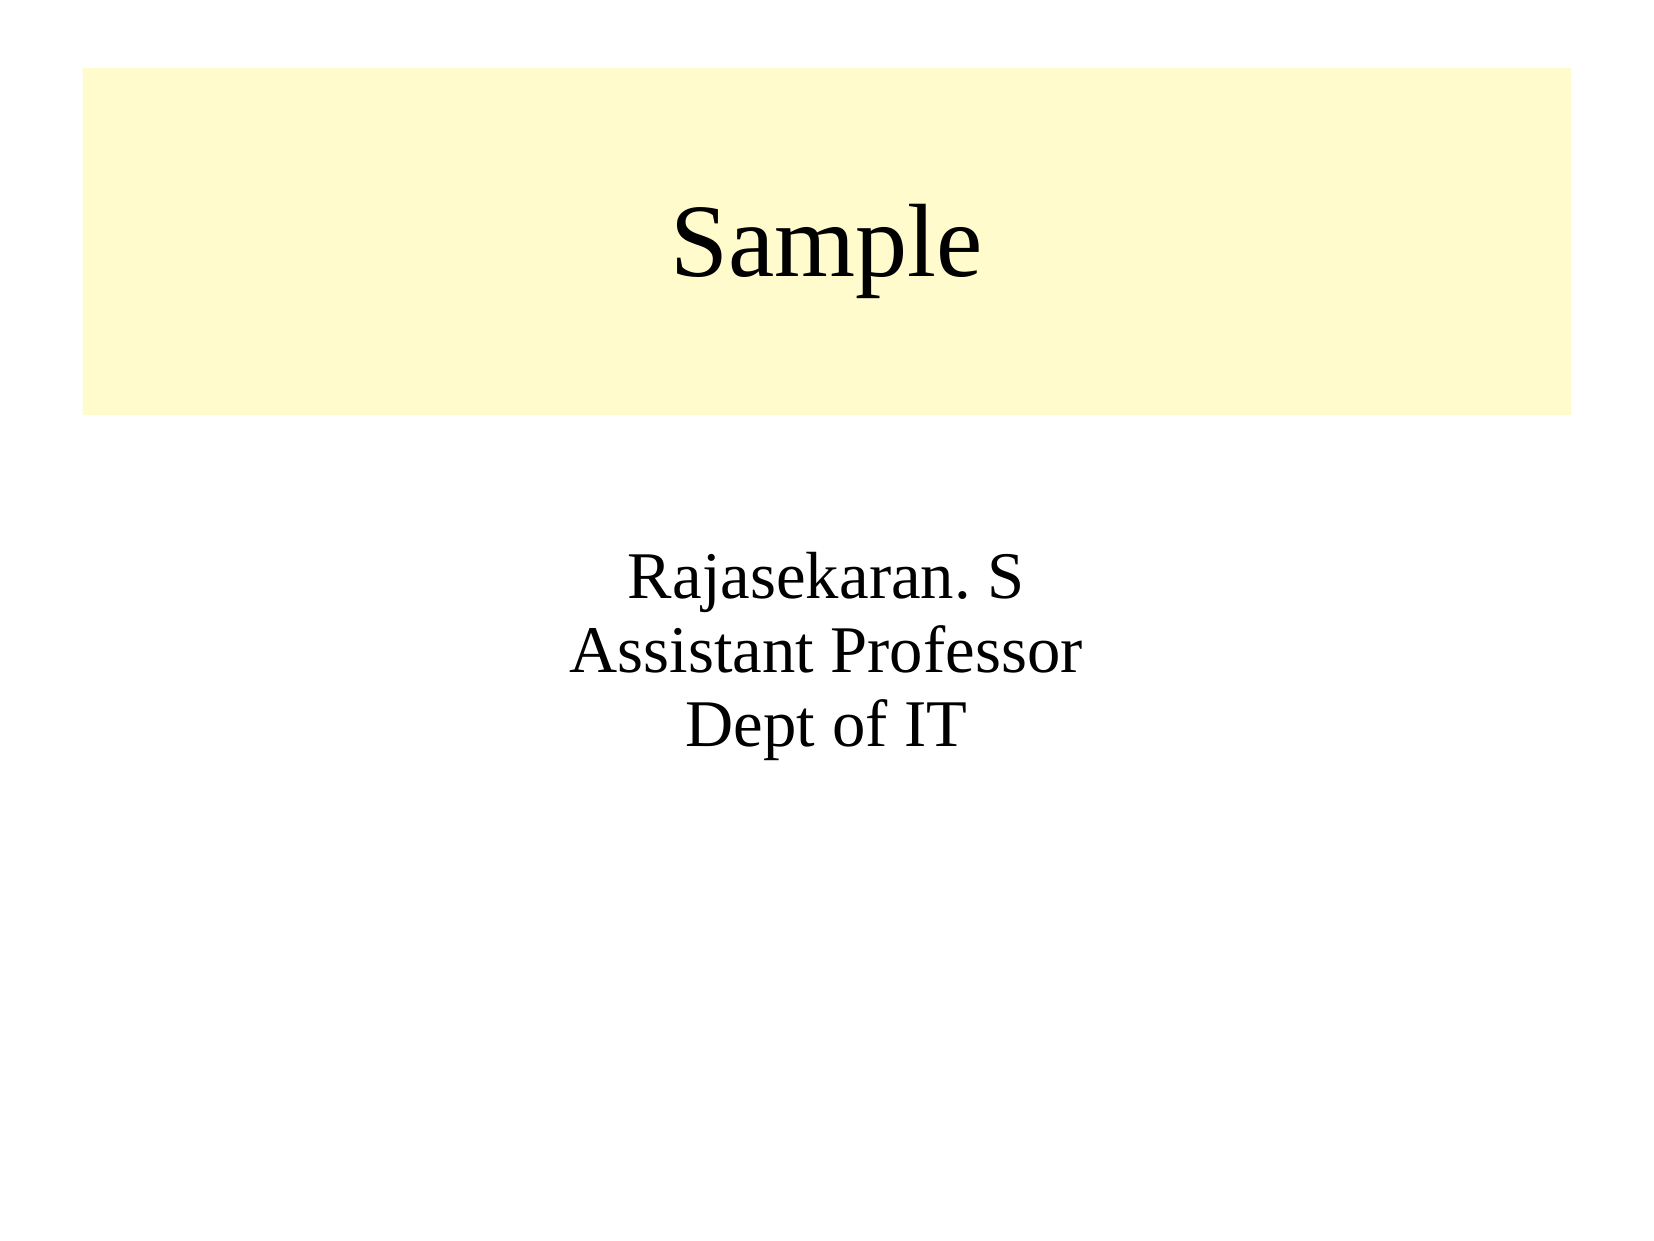

# Sample
Rajasekaran. S
Assistant Professor
Dept of IT